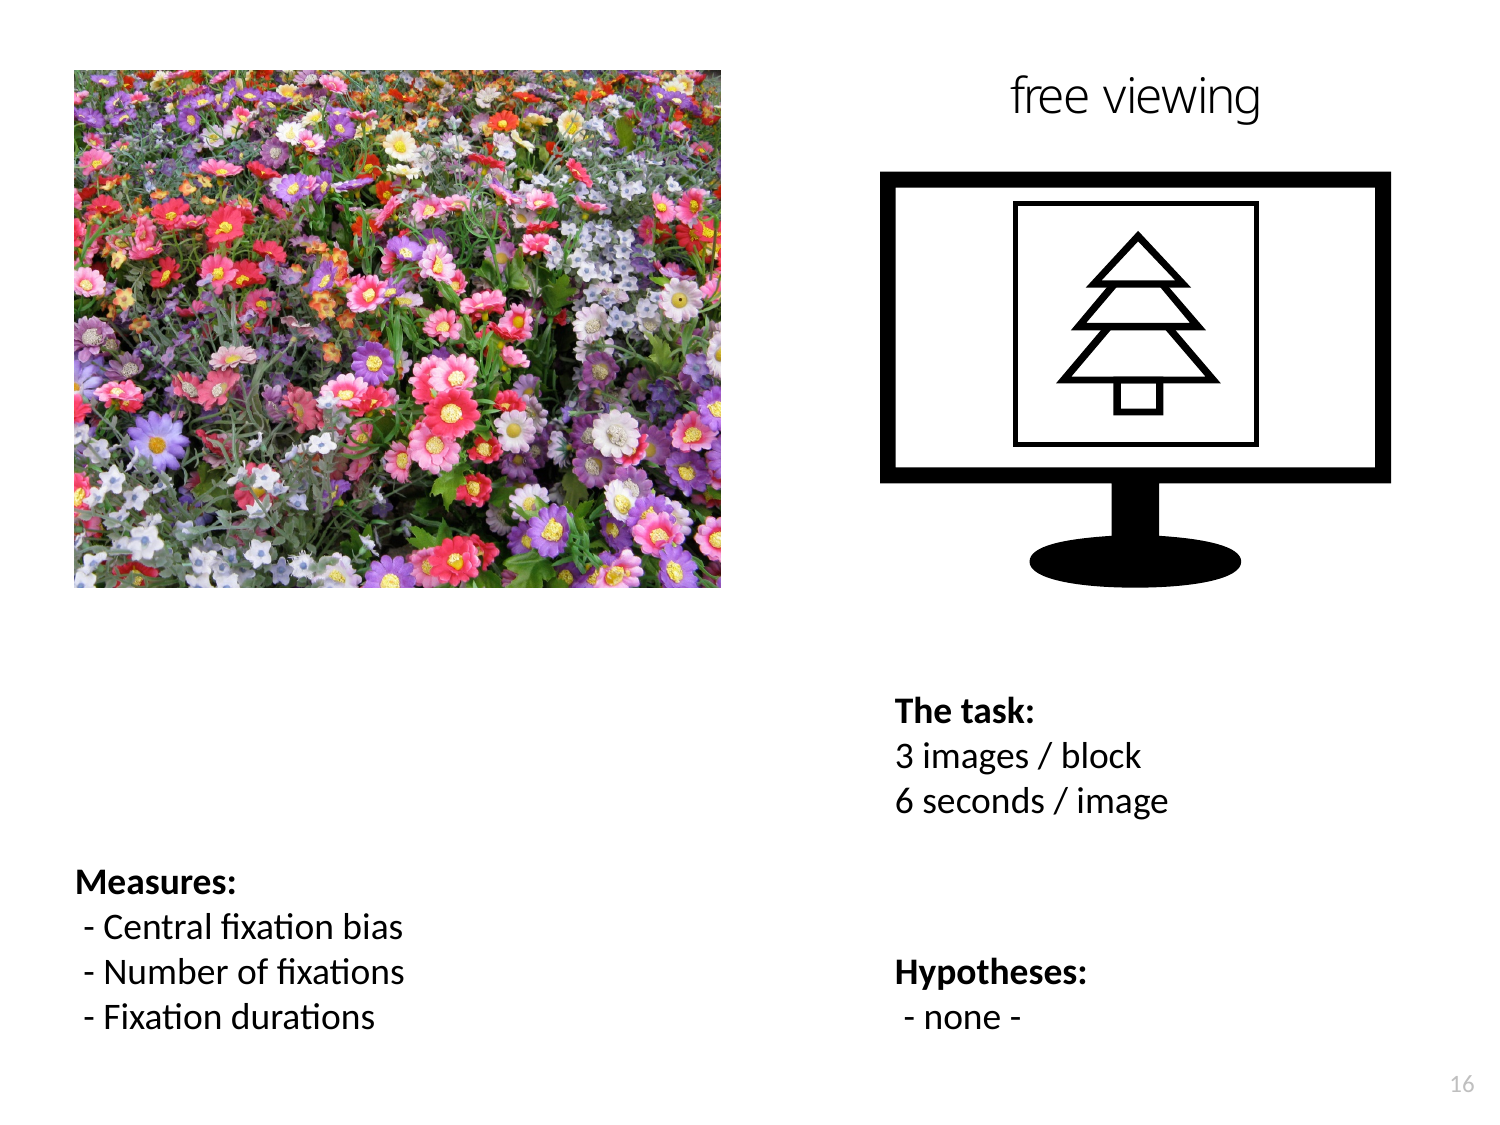

The task:
3 images / block
6 seconds / image
Measures:
 - Central fixation bias
 - Number of fixations
 - Fixation durations
Hypotheses:
 - none -